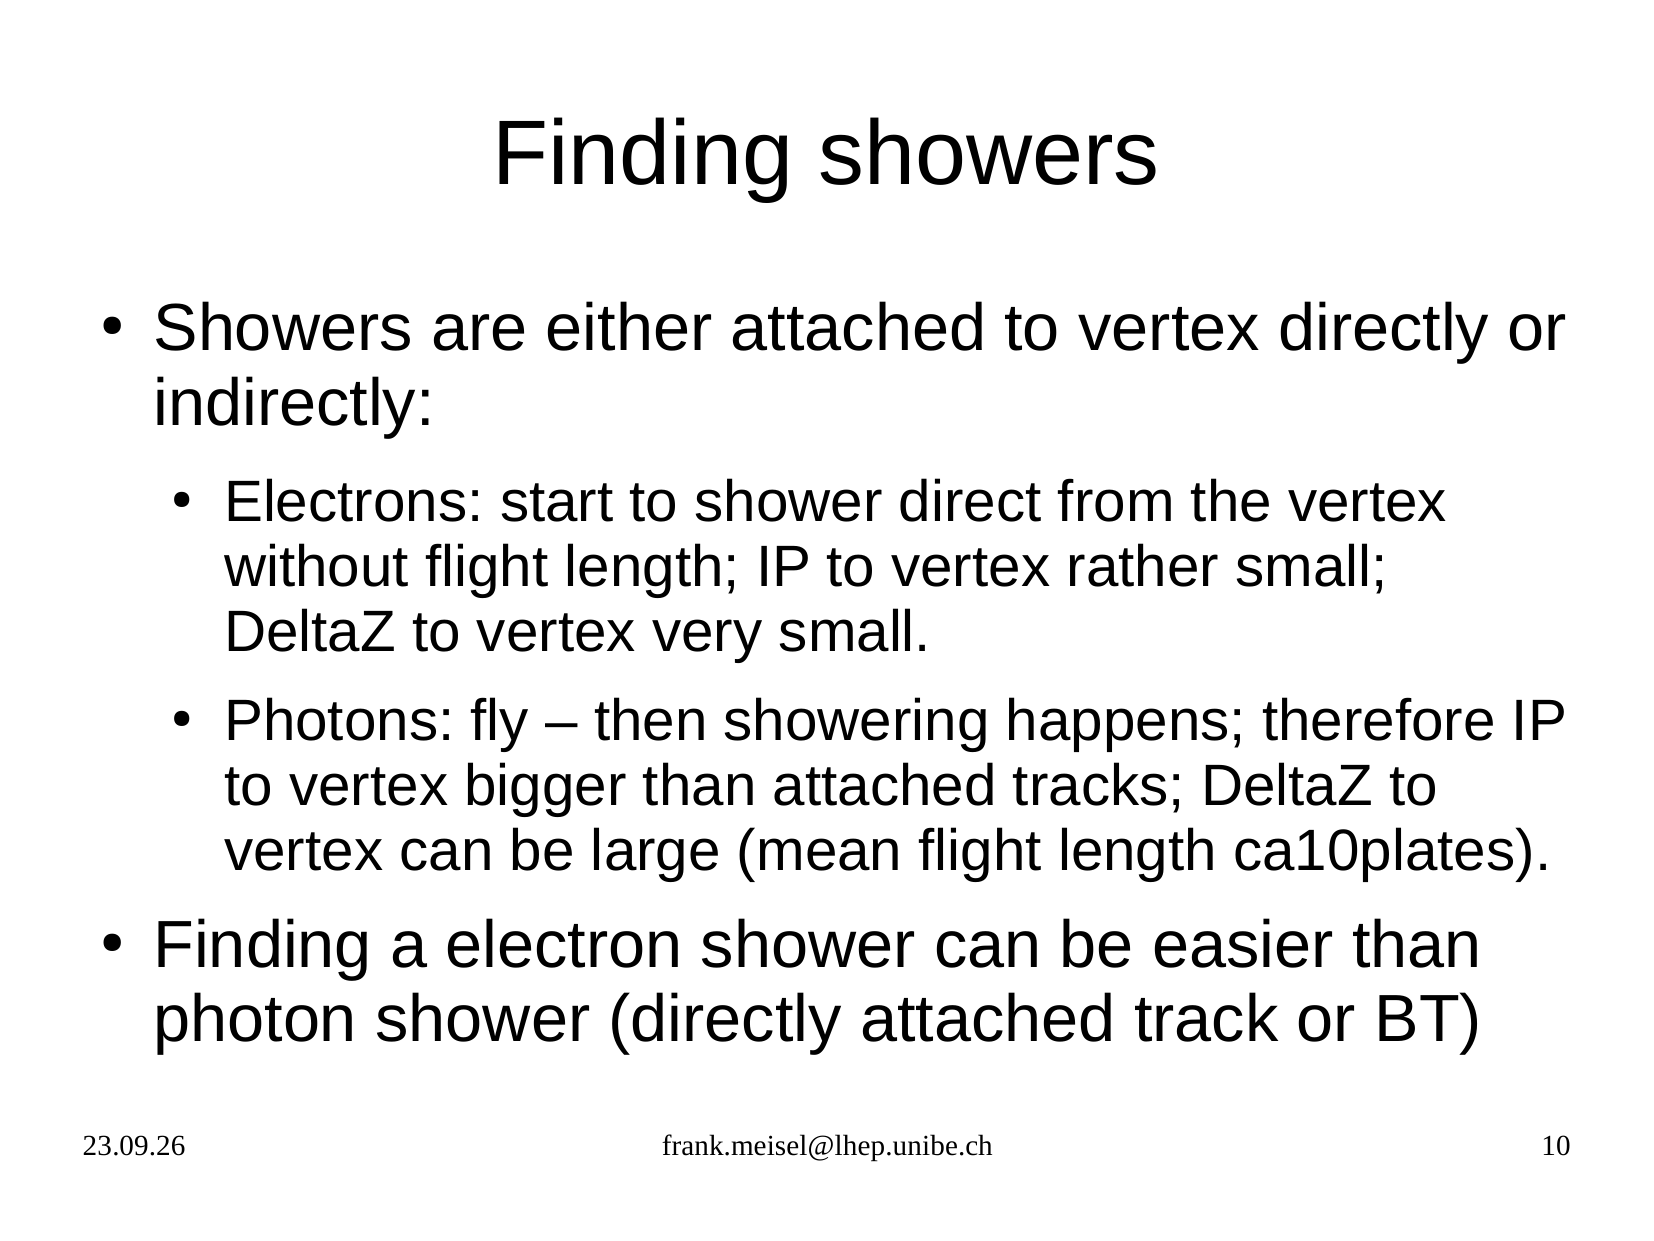

# Finding showers
Showers are either attached to vertex directly or indirectly:
Electrons: start to shower direct from the vertex without flight length; IP to vertex rather small; DeltaZ to vertex very small.
Photons: fly – then showering happens; therefore IP to vertex bigger than attached tracks; DeltaZ to vertex can be large (mean flight length ca10plates).
Finding a electron shower can be easier than photon shower (directly attached track or BT)
frank.meisel@lhep.unibe.ch
10